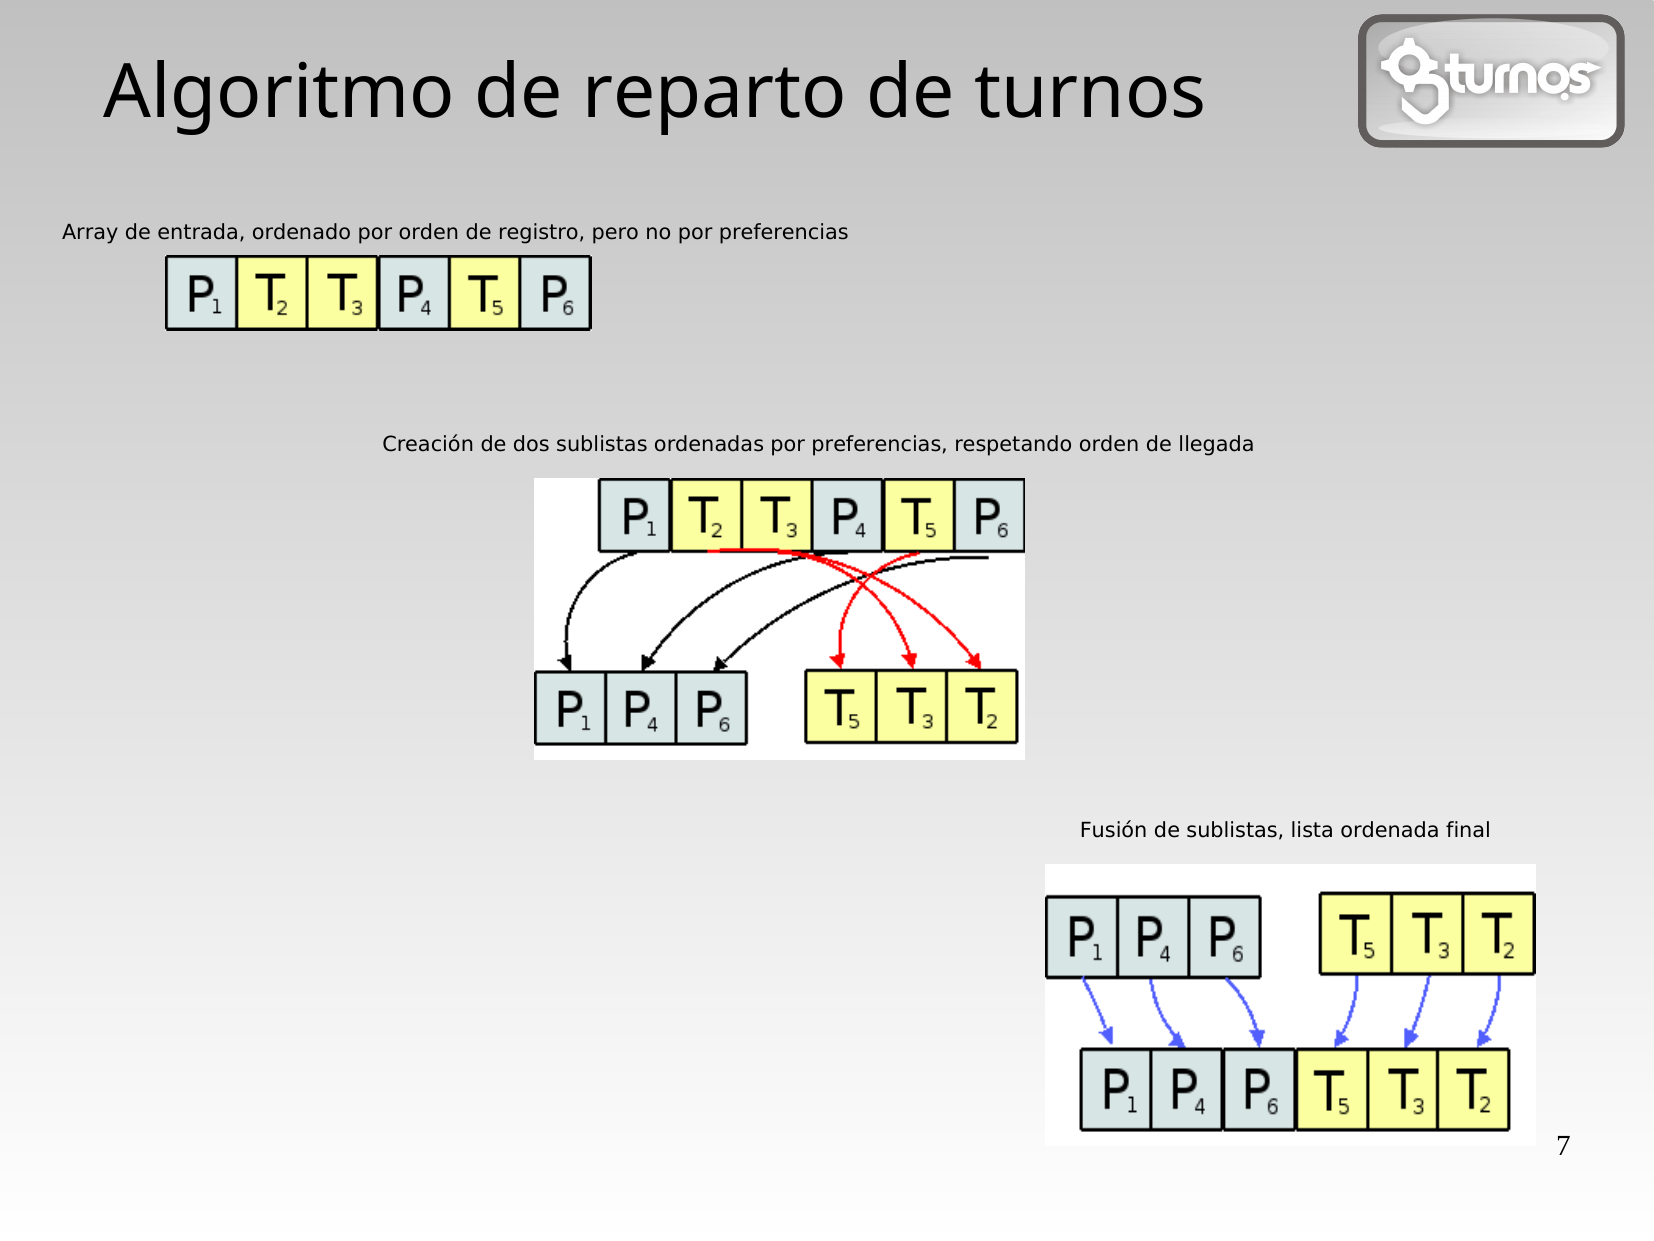

Algoritmo de reparto de turnos
Array de entrada, ordenado por orden de registro, pero no por preferencias
Creación de dos sublistas ordenadas por preferencias, respetando orden de llegada
Fusión de sublistas, lista ordenada final
7